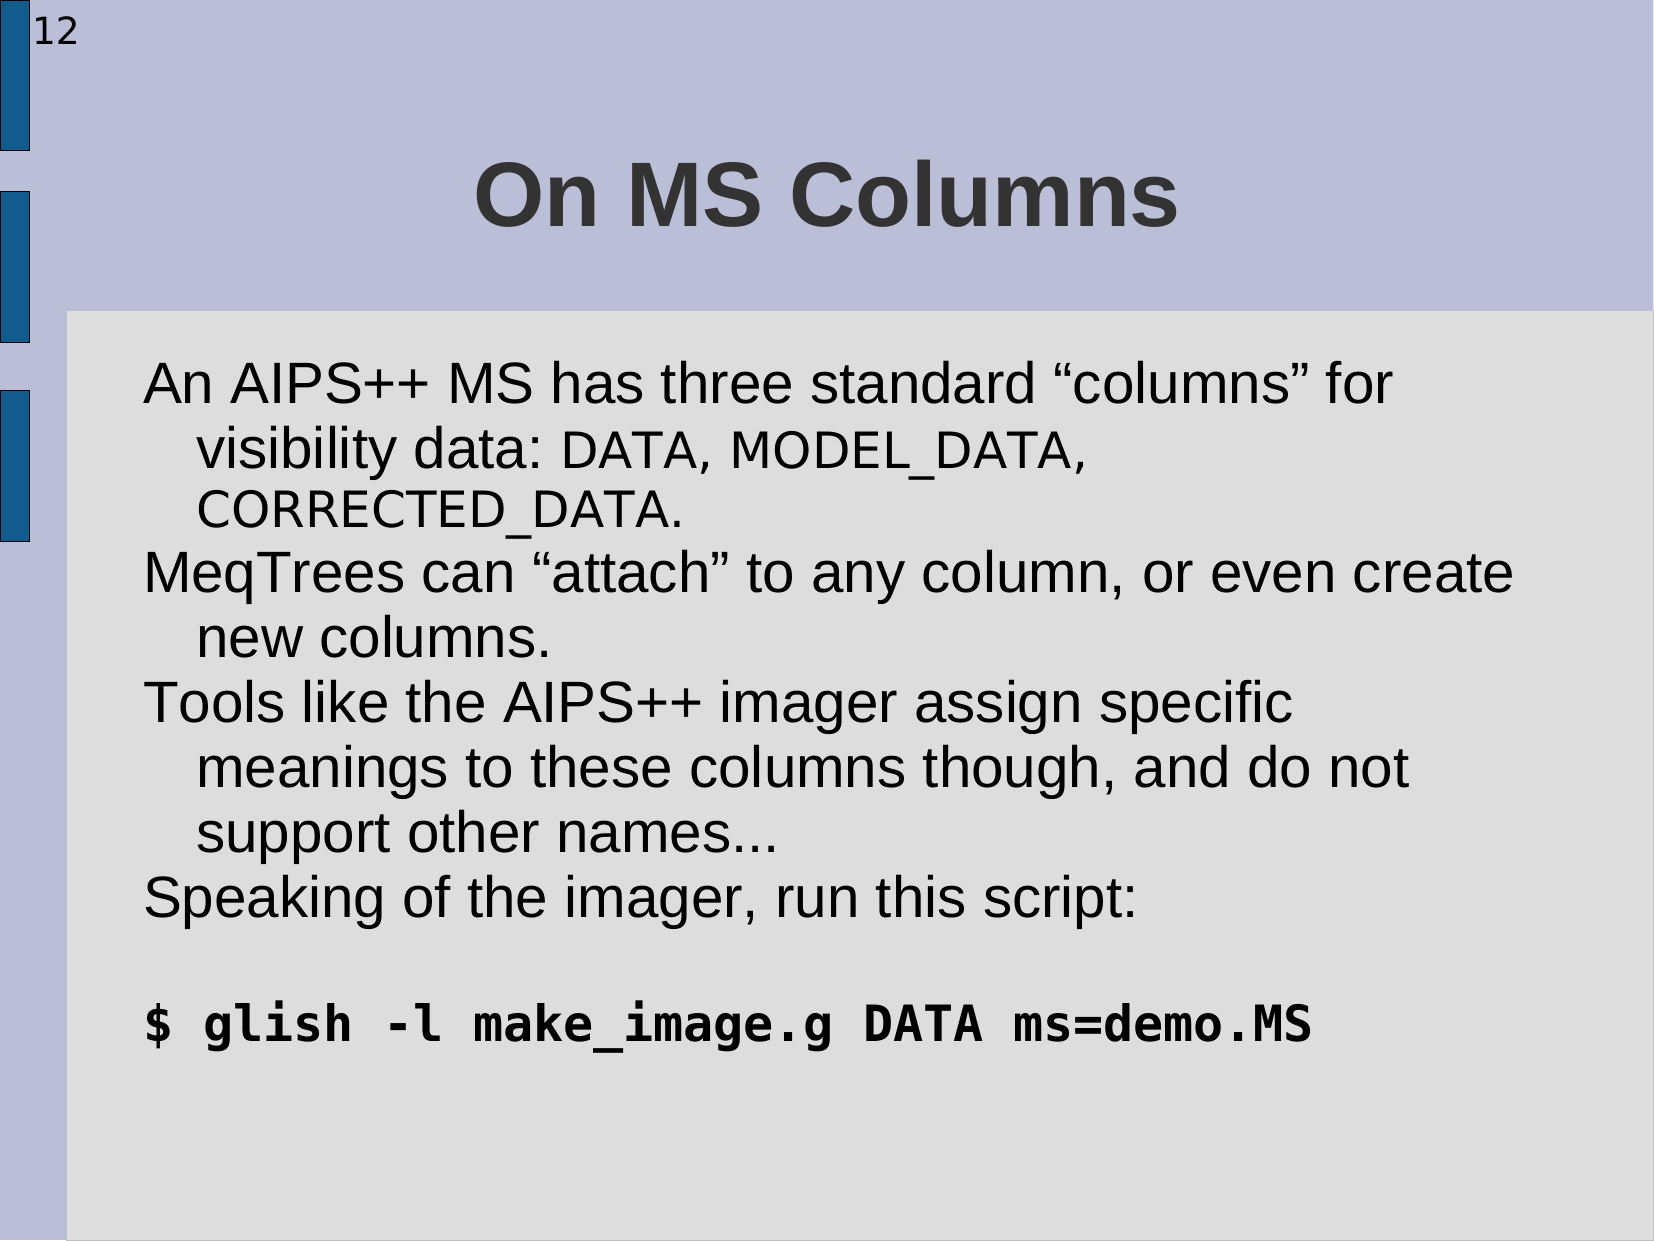

# On MS Columns
An AIPS++ MS has three standard “columns” for visibility data: DATA, MODEL_DATA, CORRECTED_DATA.
MeqTrees can “attach” to any column, or even create new columns.
Tools like the AIPS++ imager assign specific meanings to these columns though, and do not support other names...
Speaking of the imager, run this script:
$ glish -l make_image.g DATA ms=demo.MS